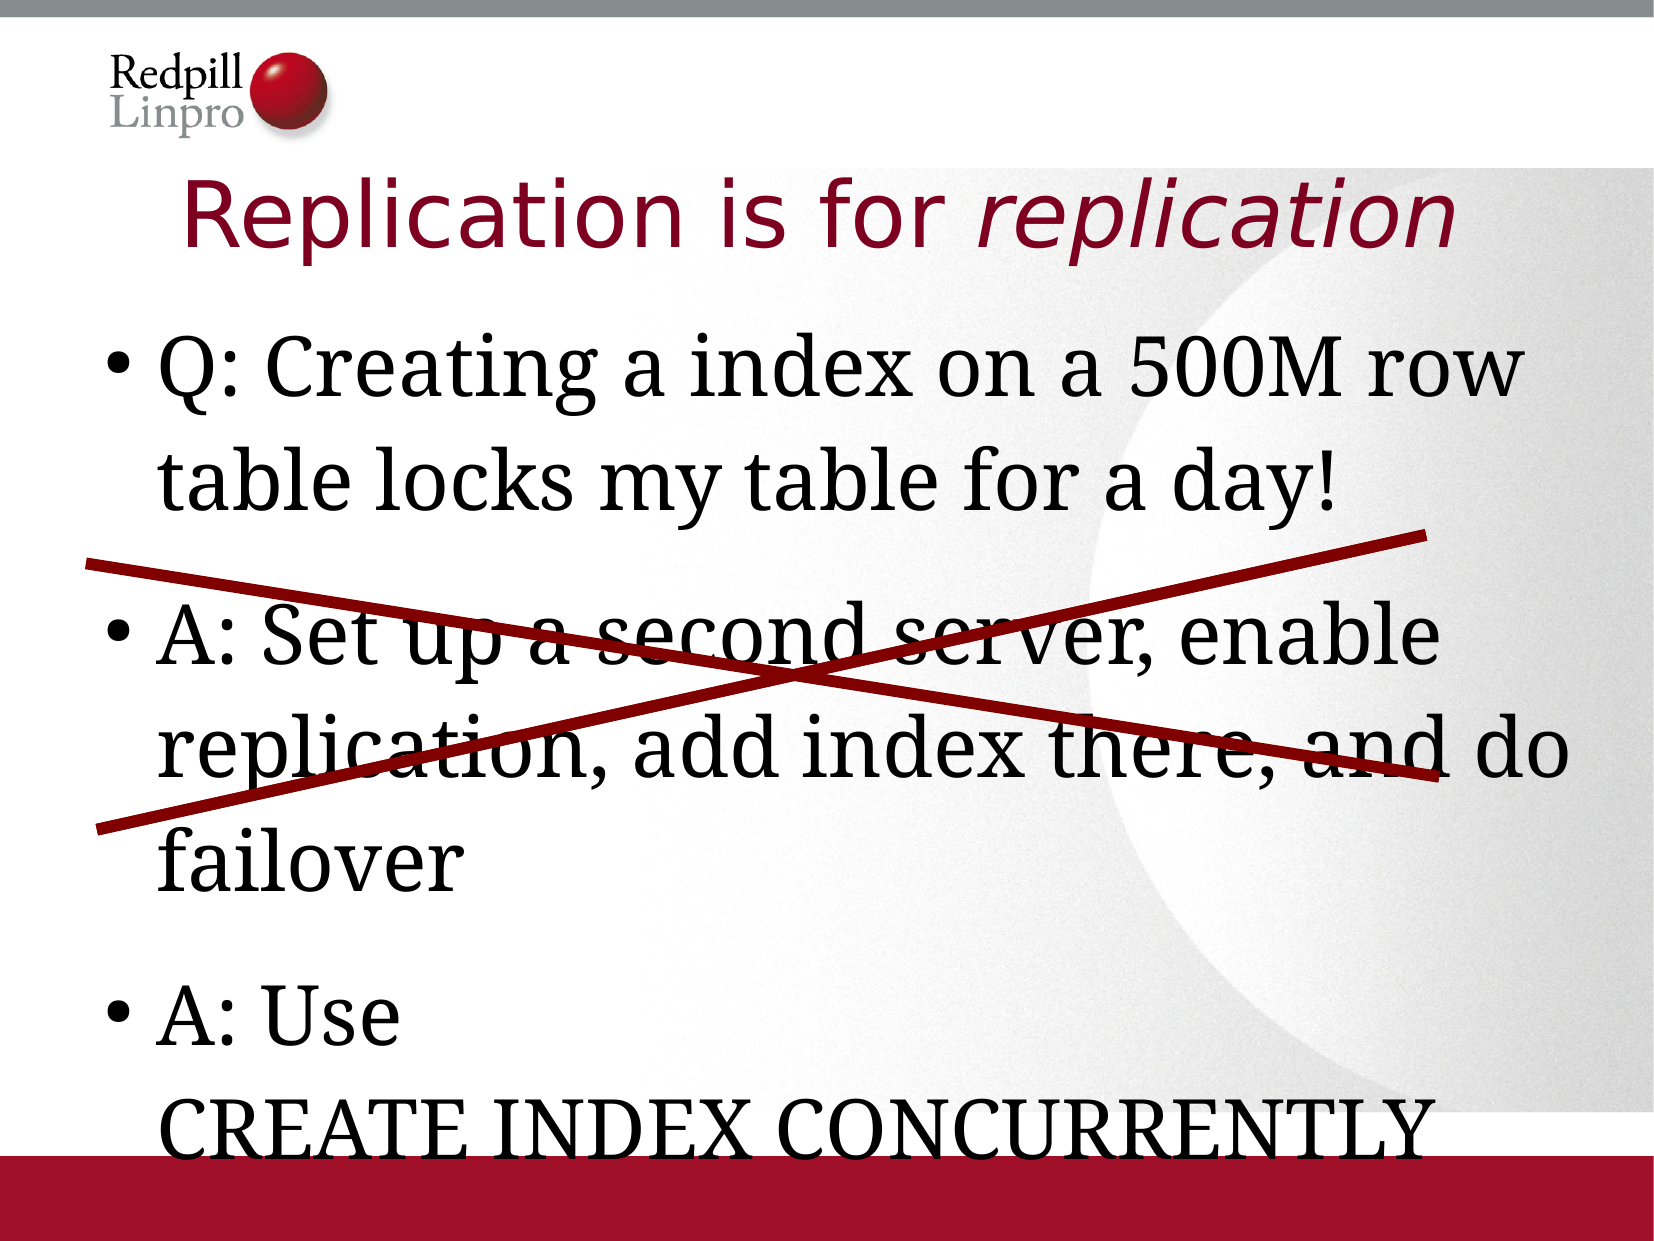

# Replication is for replication
Q: Creating a index on a 500M row table locks my table for a day!
A: Set up a second server, enable replication, add index there, and do failover
A: Use
CREATE INDEX CONCURRENTLY